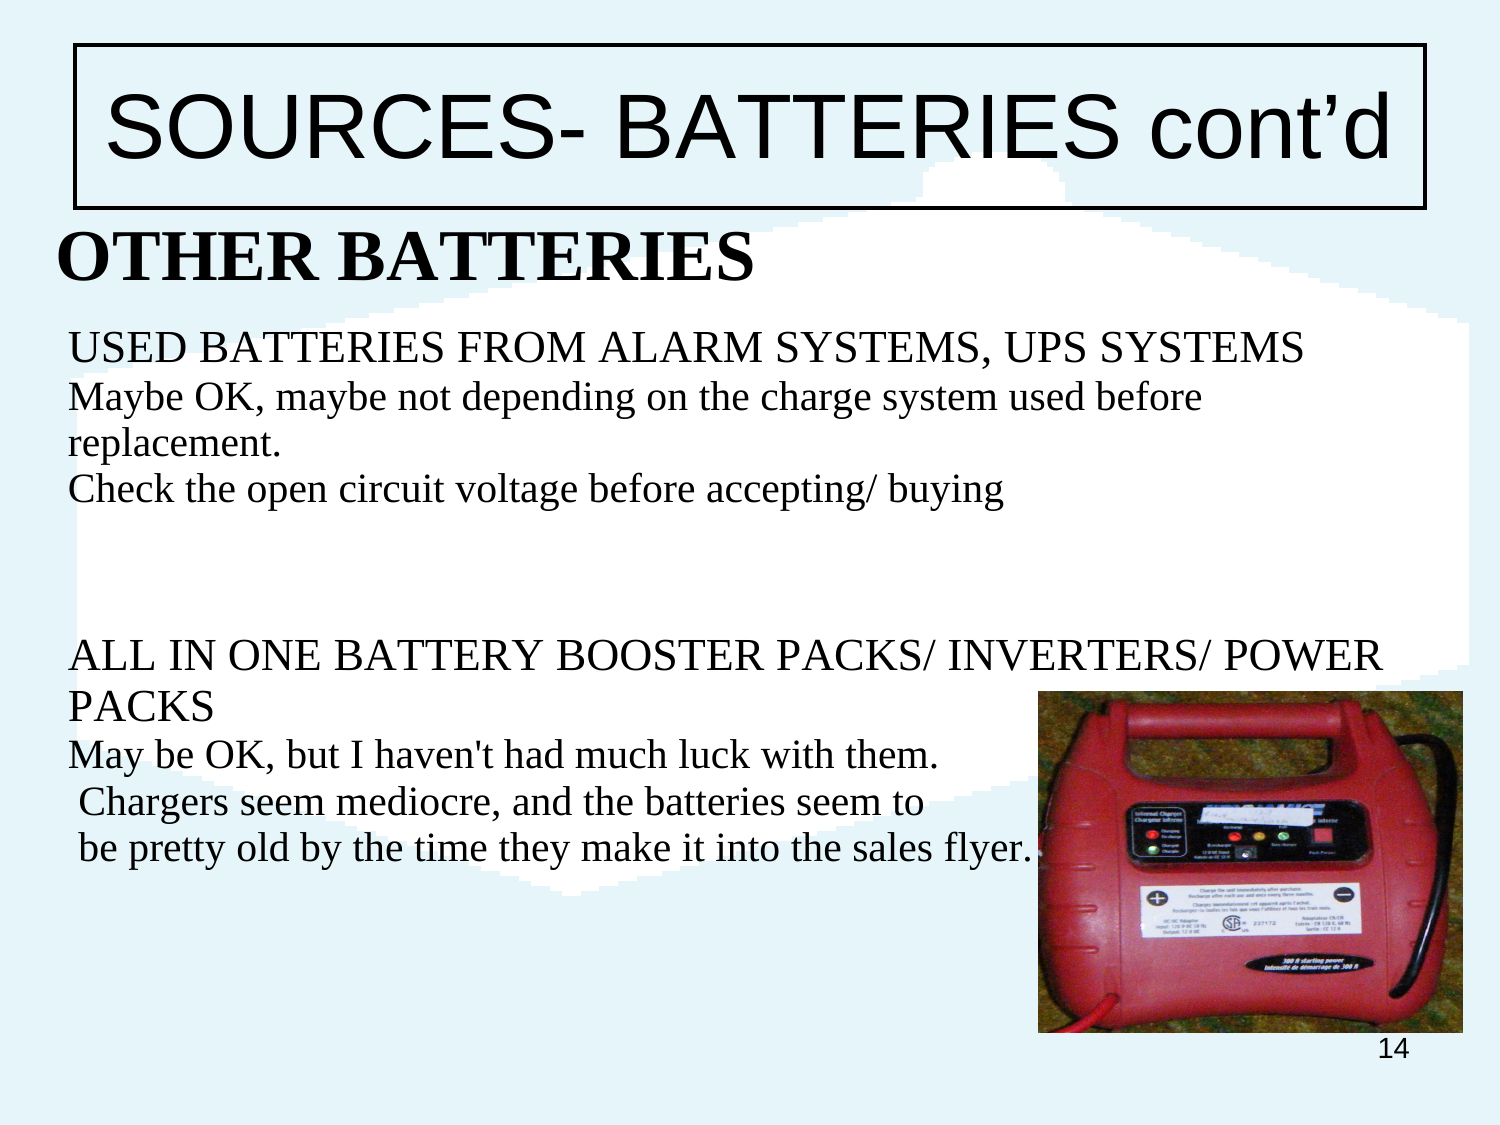

# SOURCES- BATTERIES cont’d
OTHER BATTERIES
USED BATTERIES FROM ALARM SYSTEMS, UPS SYSTEMS
Maybe OK, maybe not depending on the charge system used before replacement.
Check the open circuit voltage before accepting/ buying
ALL IN ONE BATTERY BOOSTER PACKS/ INVERTERS/ POWER PACKS
May be OK, but I haven't had much luck with them.
 Chargers seem mediocre, and the batteries seem to
 be pretty old by the time they make it into the sales flyer.
14